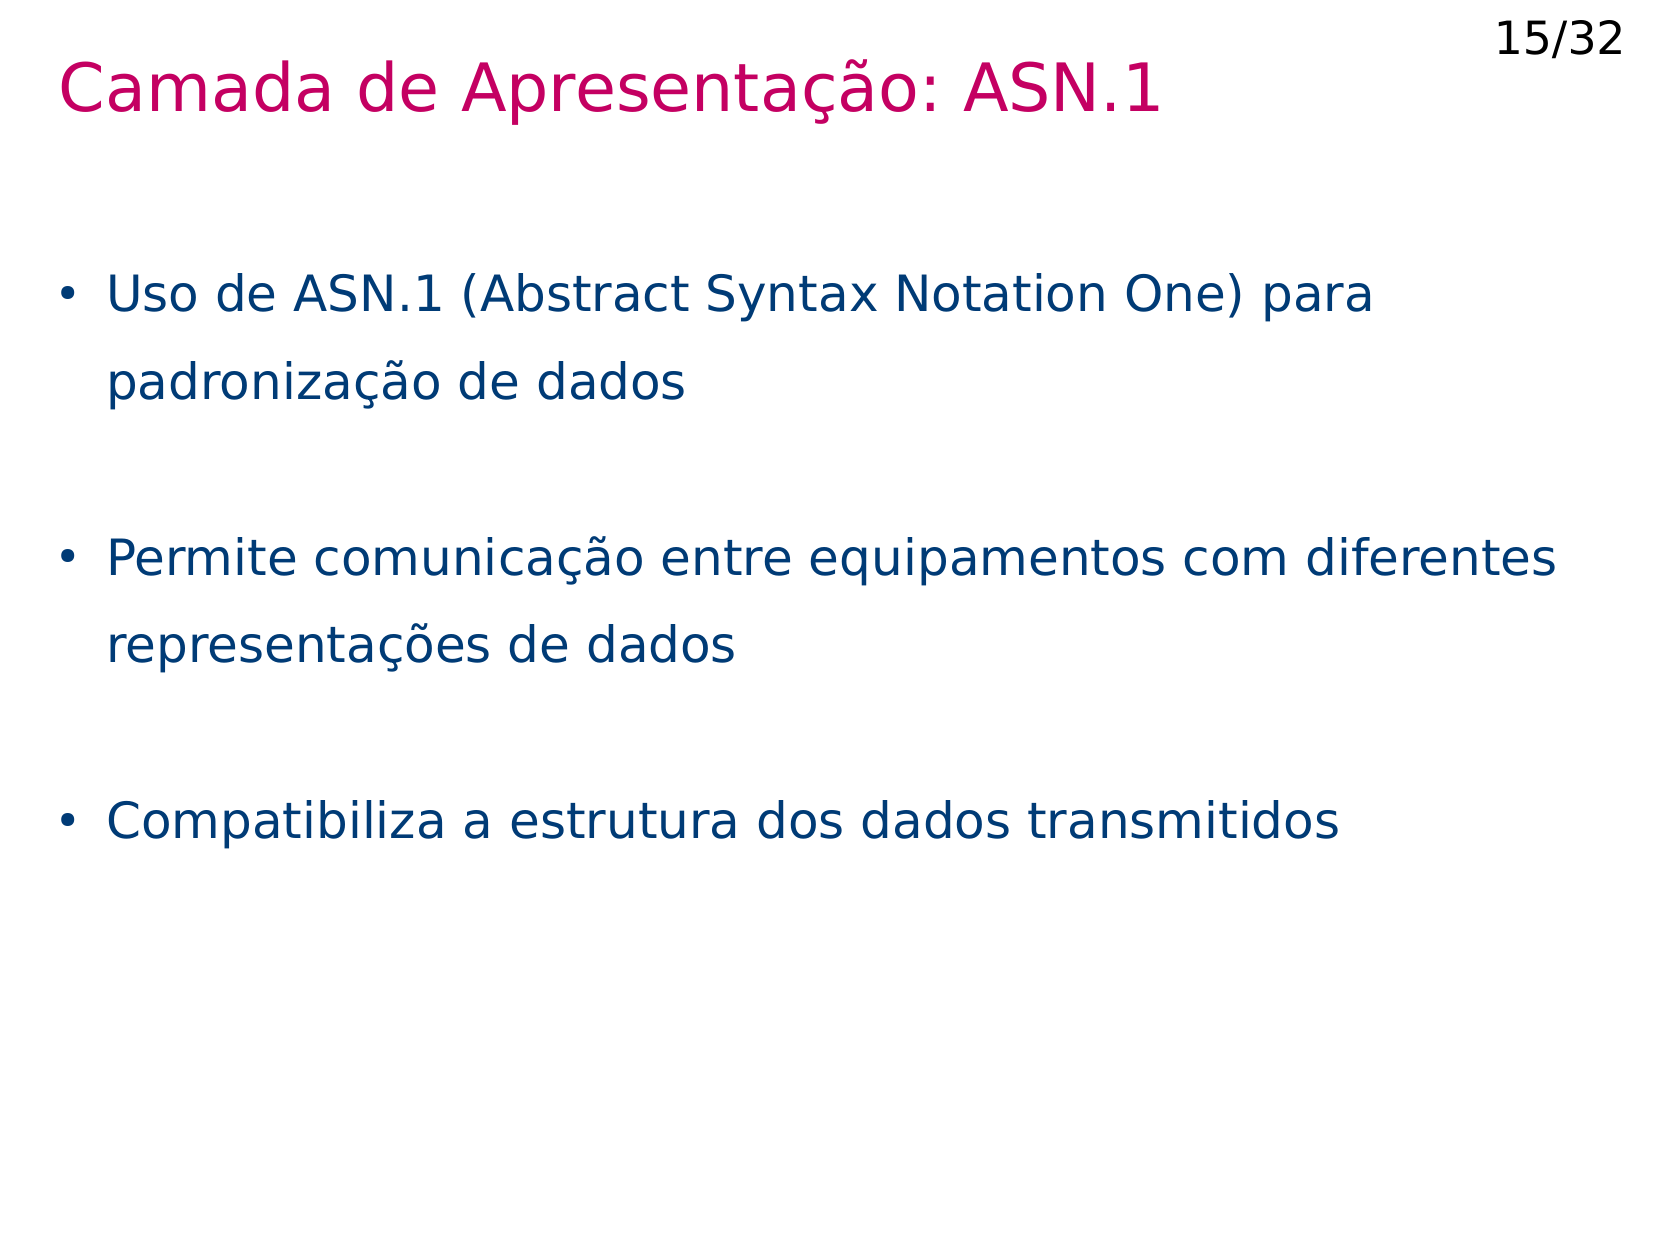

15
# Camada de Apresentação: ASN.1
Uso de ASN.1 (Abstract Syntax Notation One) para padronização de dados
Permite comunicação entre equipamentos com diferentes representações de dados
Compatibiliza a estrutura dos dados transmitidos